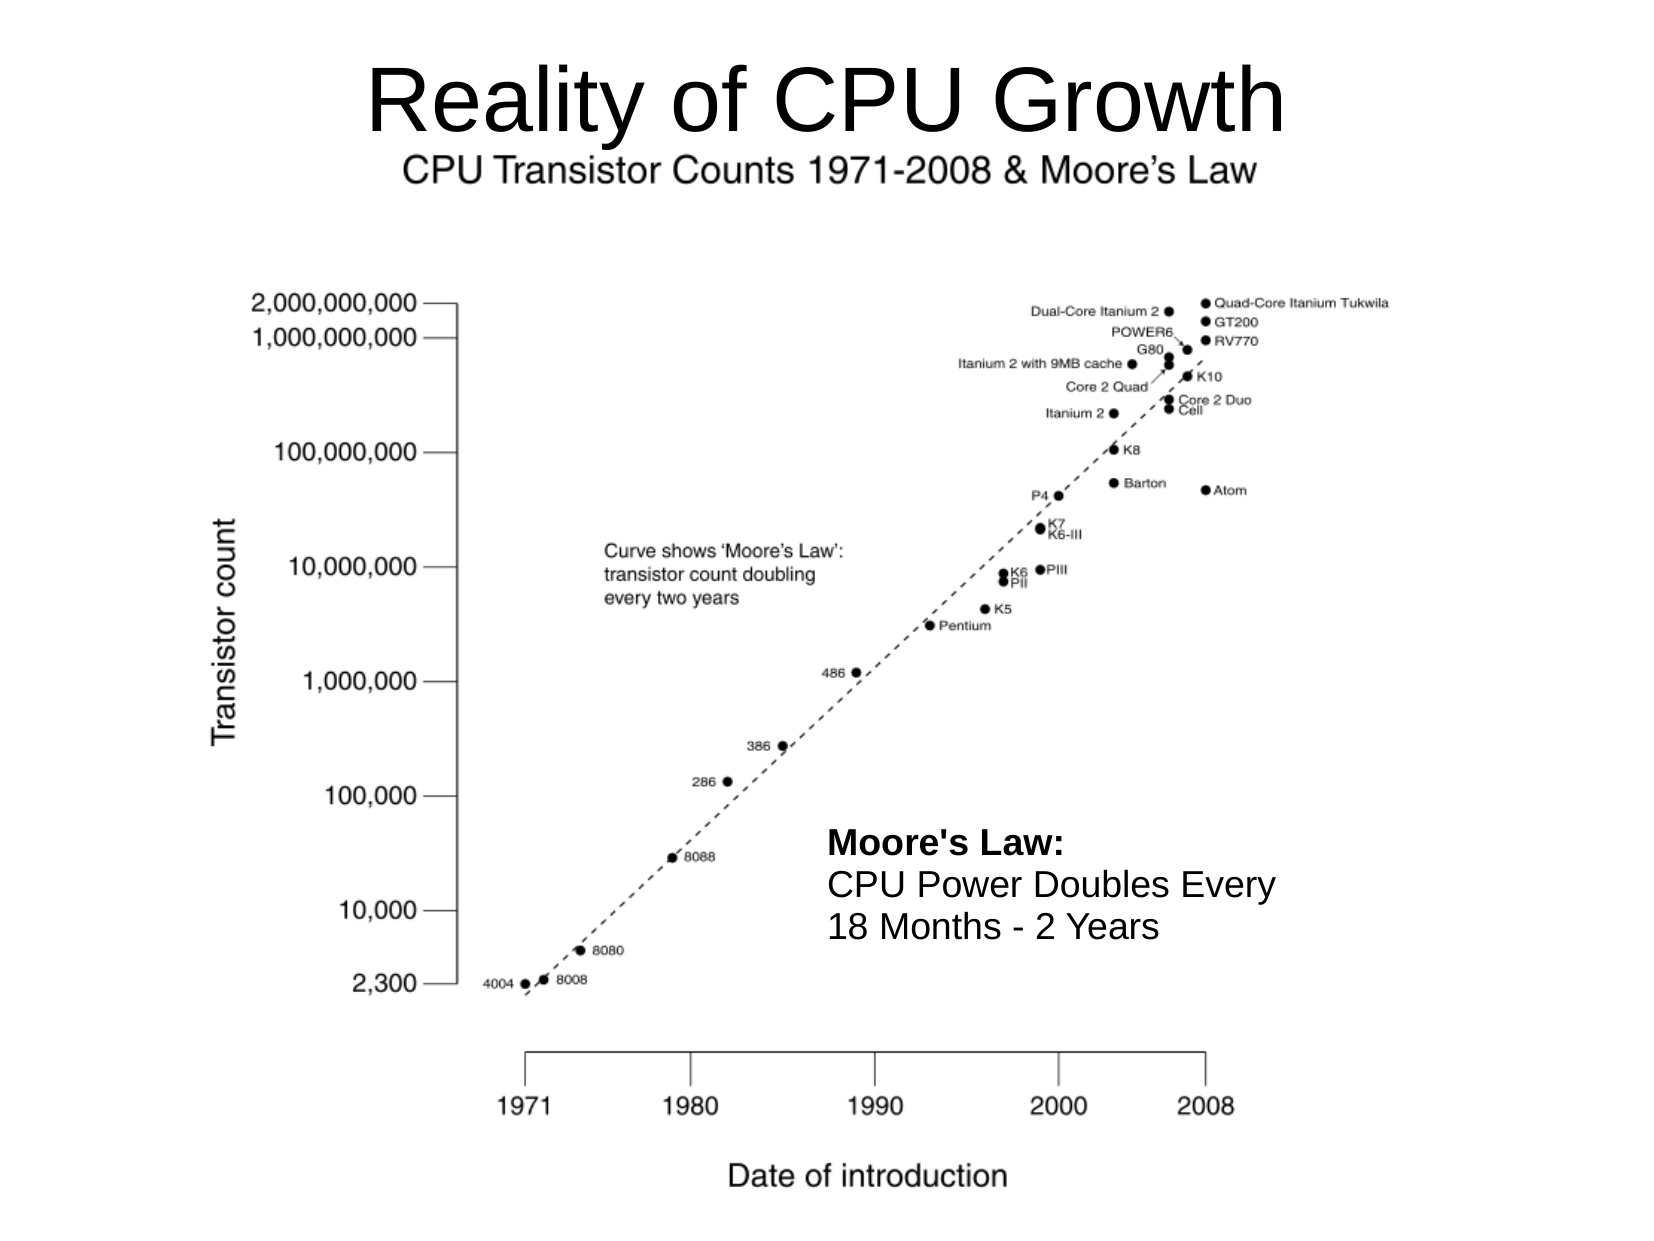

# Reality of CPU Growth
Moore's Law:
CPU Power Doubles Every
18 Months - 2 Years